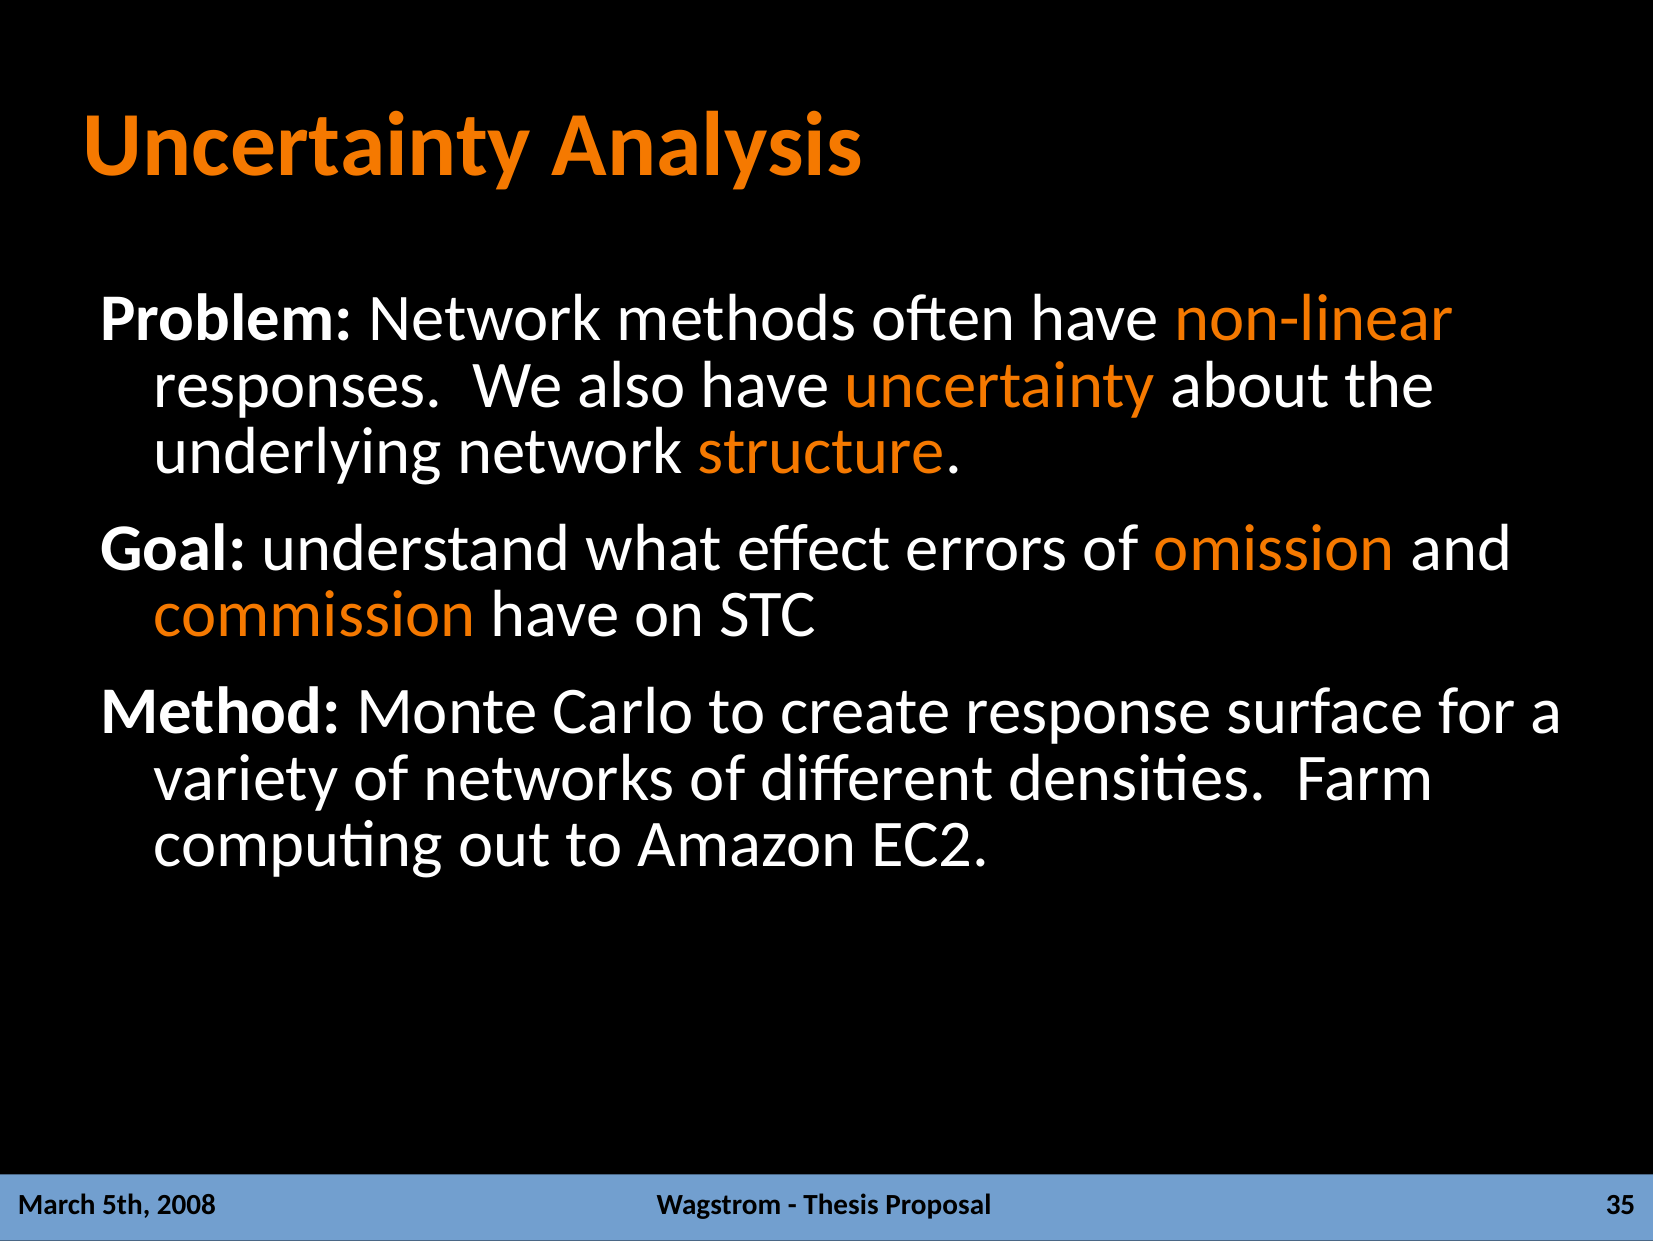

# Uncertainty Analysis
Problem: Network methods often have non-linear responses. We also have uncertainty about the underlying network structure.
Goal: understand what effect errors of omission and commission have on STC
Method: Monte Carlo to create response surface for a variety of networks of different densities. Farm computing out to Amazon EC2.
March 5th, 2008
Wagstrom - Thesis Proposal
35